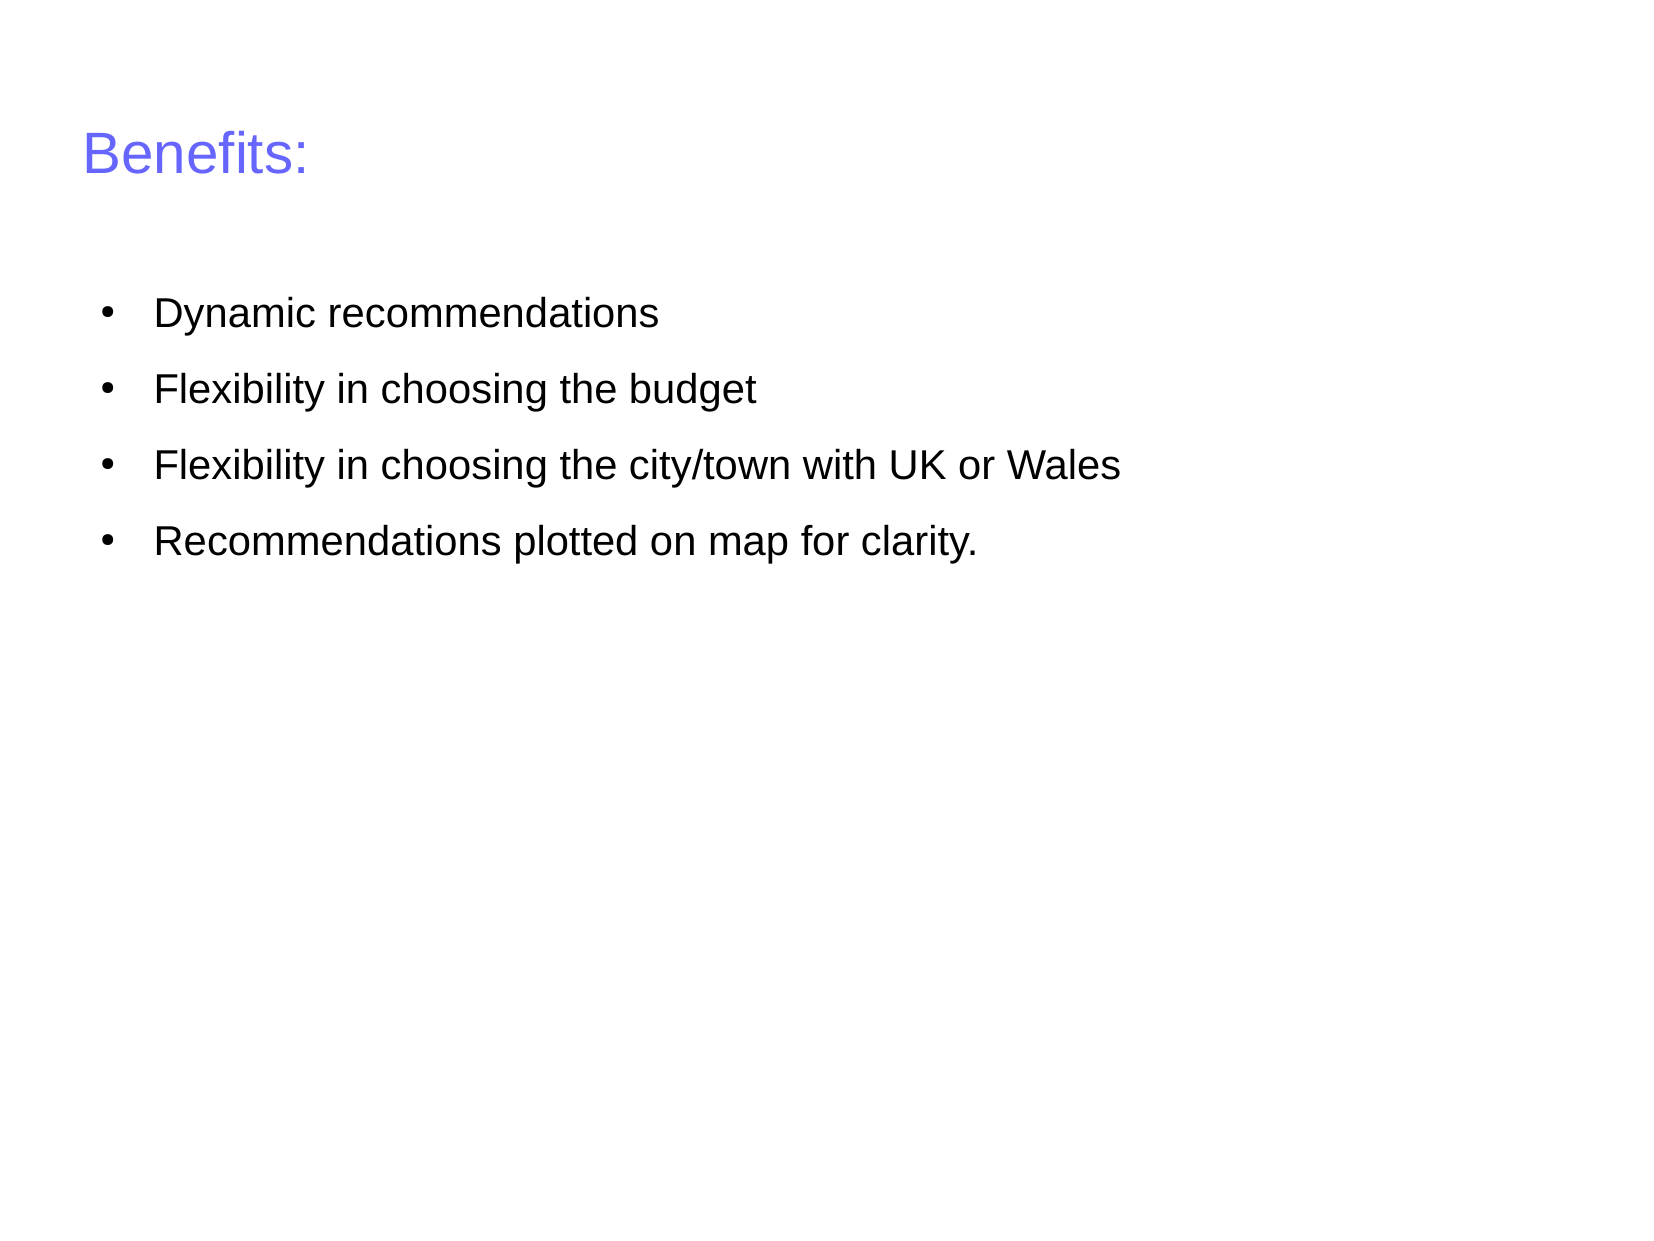

# Benefits:
Dynamic recommendations
Flexibility in choosing the budget
Flexibility in choosing the city/town with UK or Wales
Recommendations plotted on map for clarity.